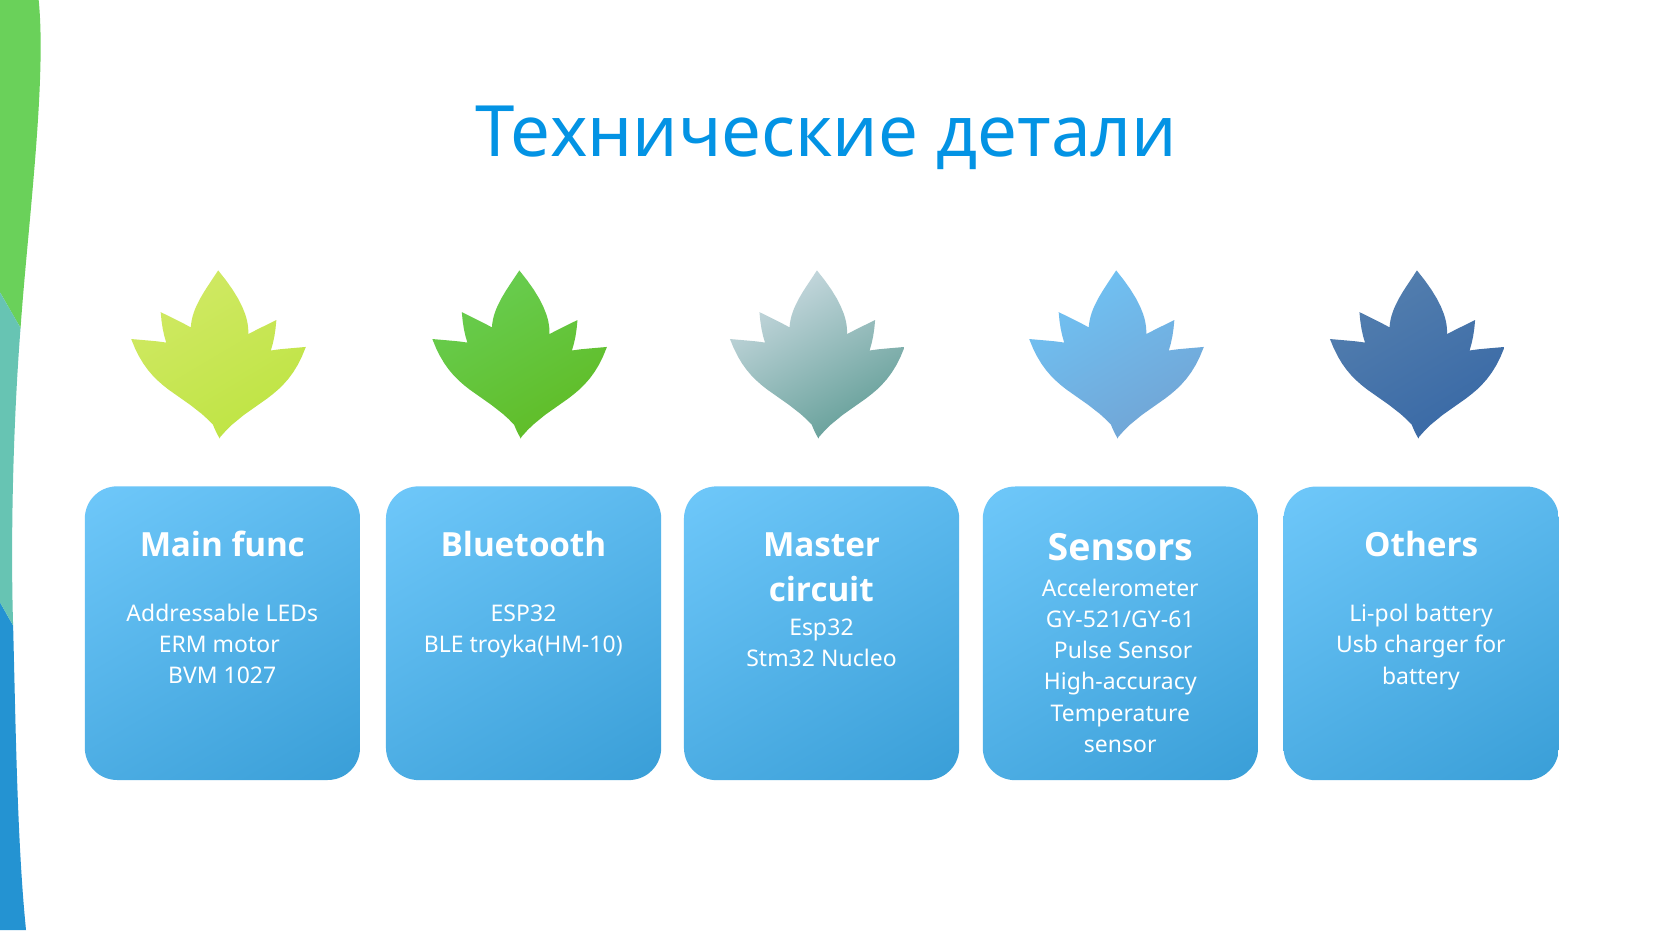

Технические детали
Main func
Addressable LEDs
ERM motor
BVM 1027
Bluetooth
ESP32
BLE troyka(HM-10)
Master circuit
Esp32
Stm32 Nucleo
Sensors
Accelerometer
GY-521/GY-61
 Pulse Sensor
High-accuracy
Temperature sensor
Others
Li-pol battery
Usb charger for battery